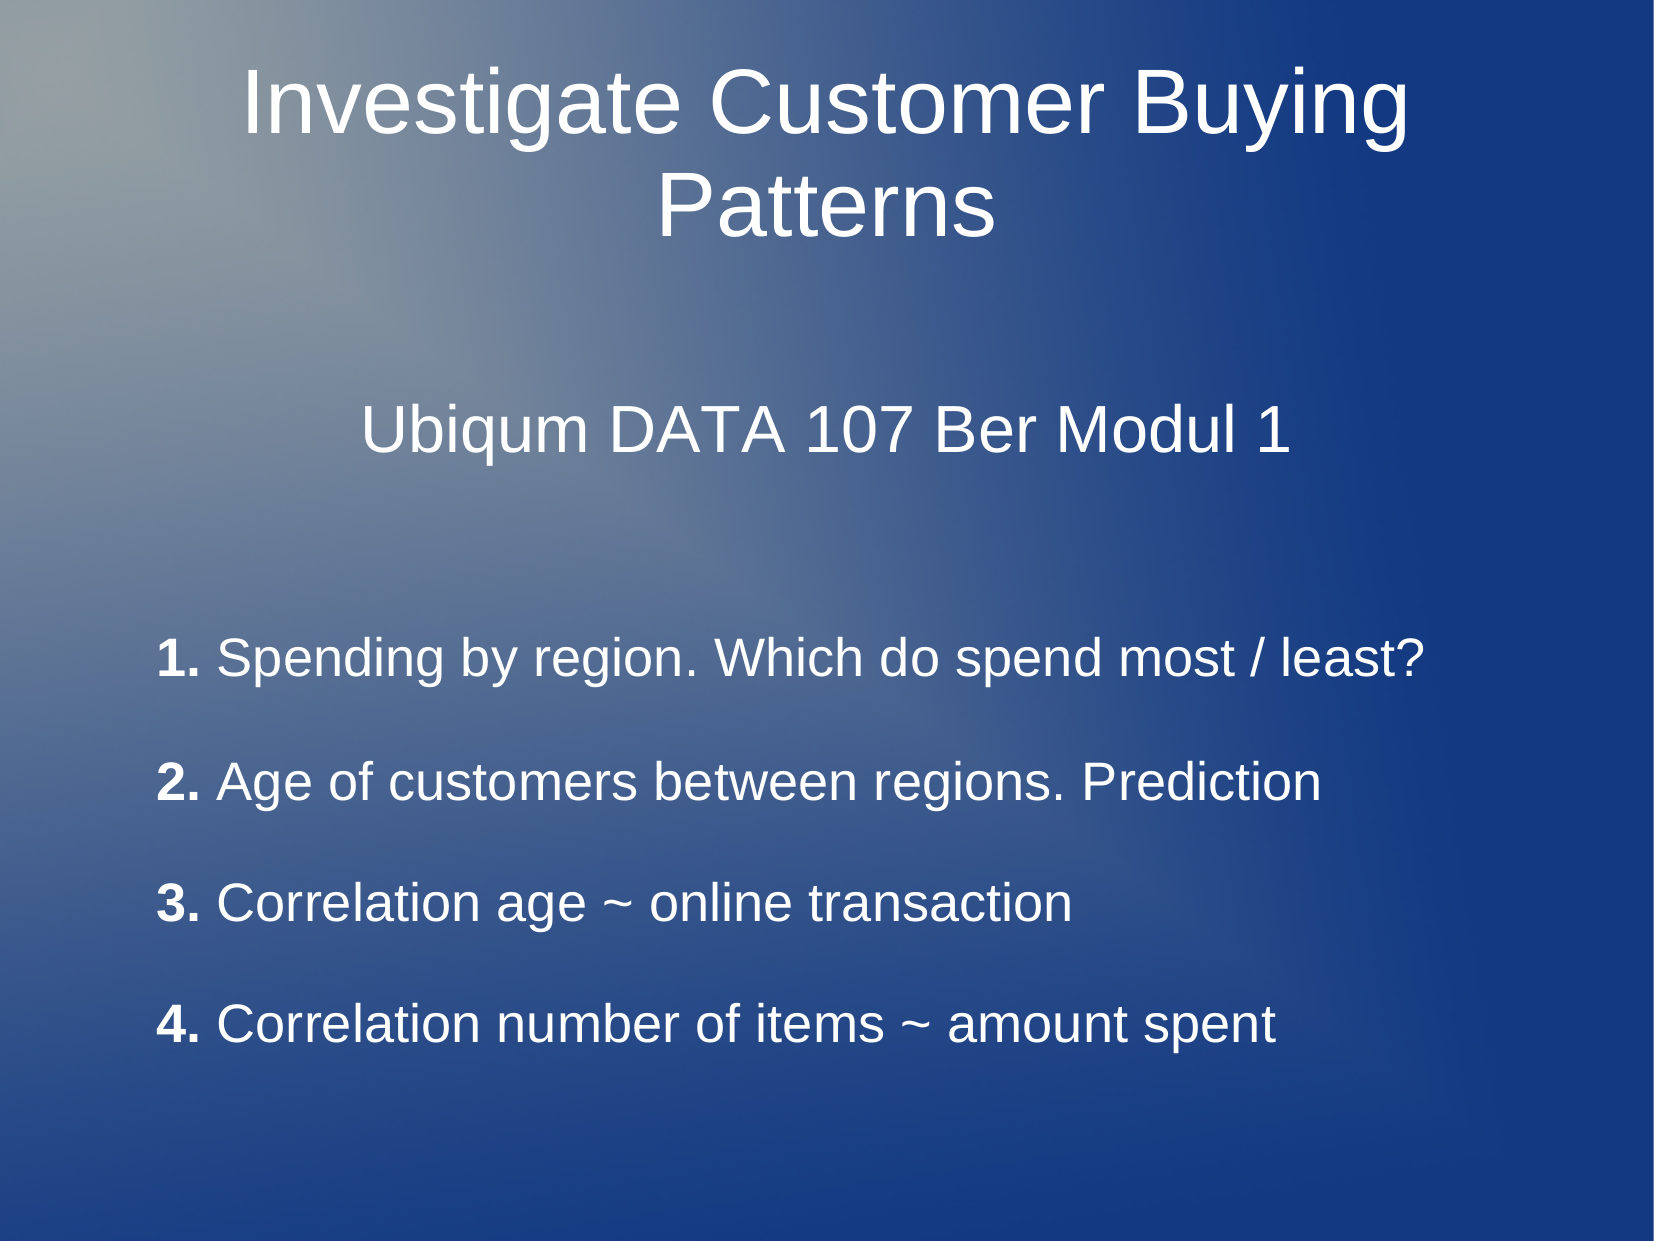

# Investigate Customer Buying Patterns
Ubiqum DATA 107 Ber Modul 1
	1. Spending by region. Which do spend most / least?
	2. Age of customers between regions. Prediction
	3. Correlation age ~ online transaction
	4. Correlation number of items ~ amount spent